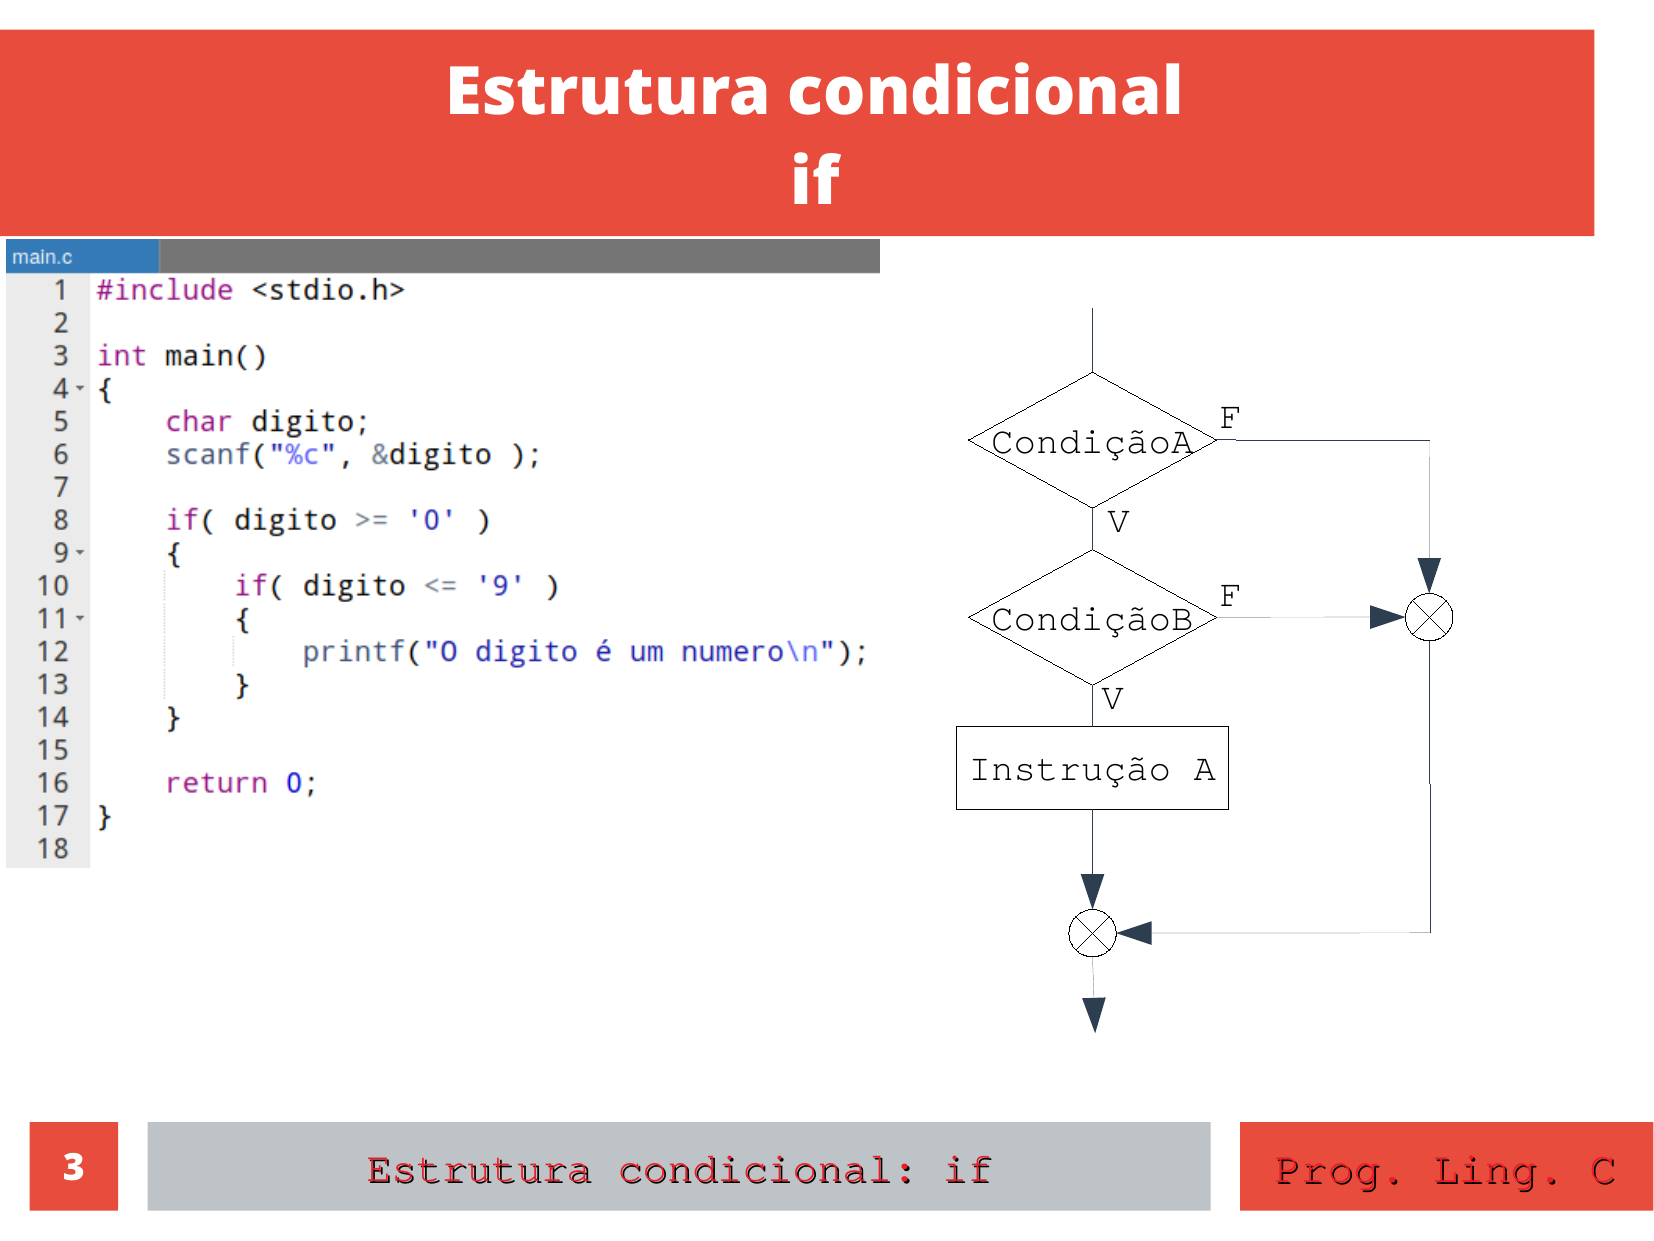

# Estrutura condicional if
CondiçãoA
F
V
CondiçãoB
F
V
Instrução A
3
Estrutura condicional: if
 Prog. Ling. C